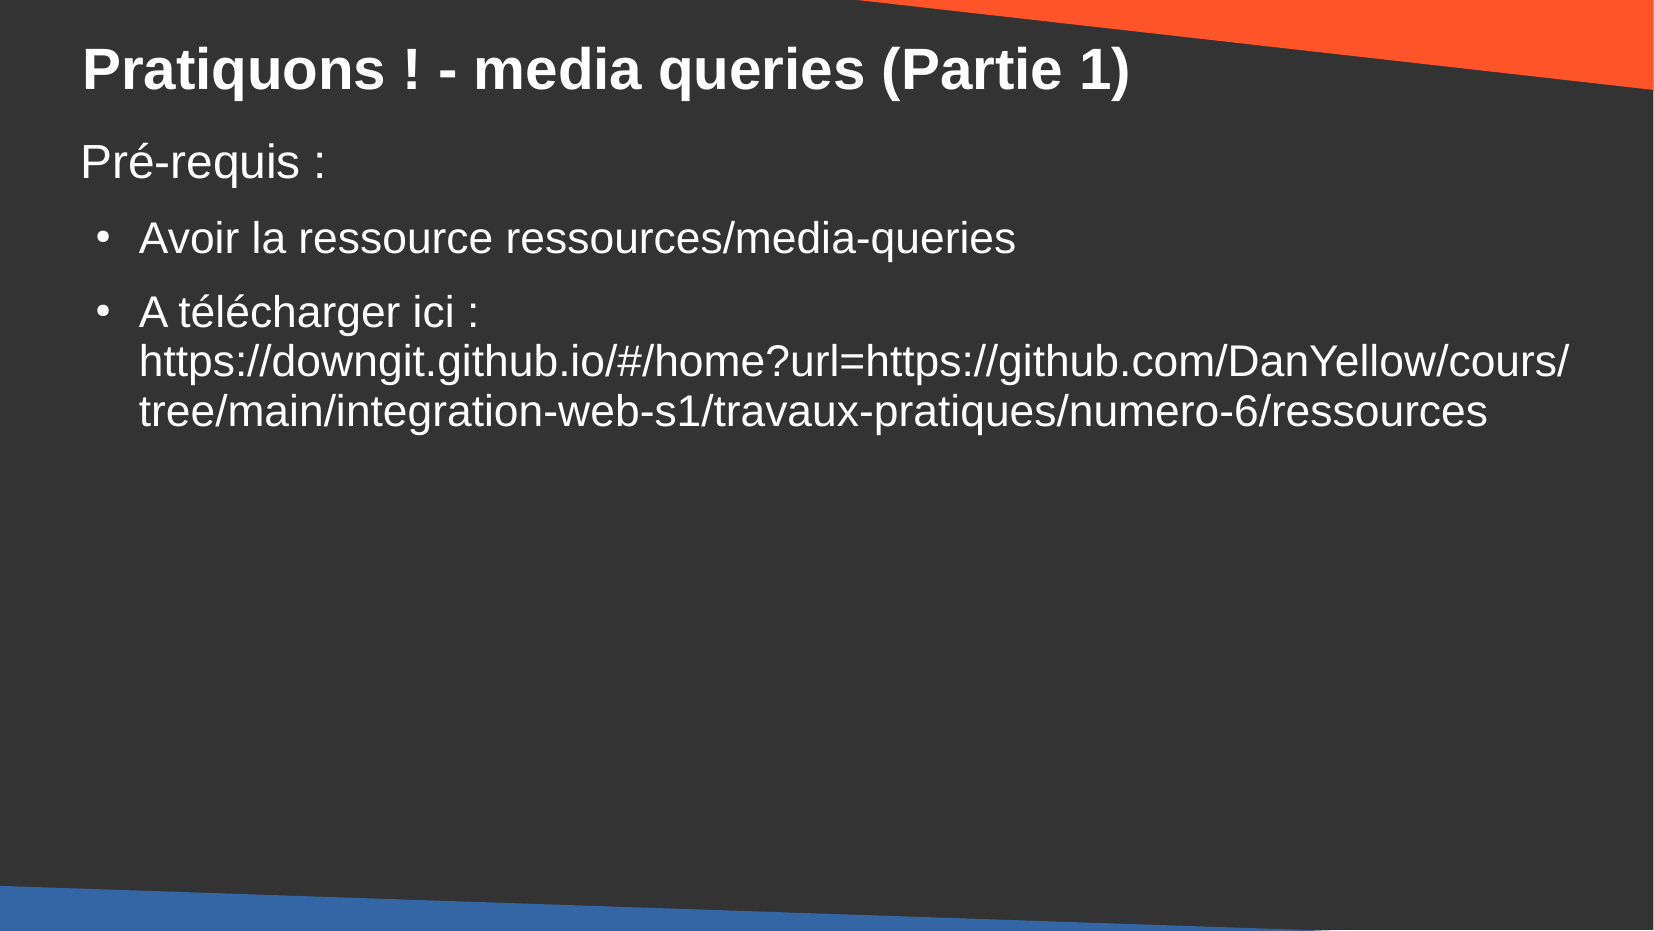

# Pratiquons ! - media queries (Partie 1)
Pré-requis :
Avoir la ressource ressources/media-queries
A télécharger ici : https://downgit.github.io/#/home?url=https://github.com/DanYellow/cours/tree/main/integration-web-s1/travaux-pratiques/numero-6/ressources